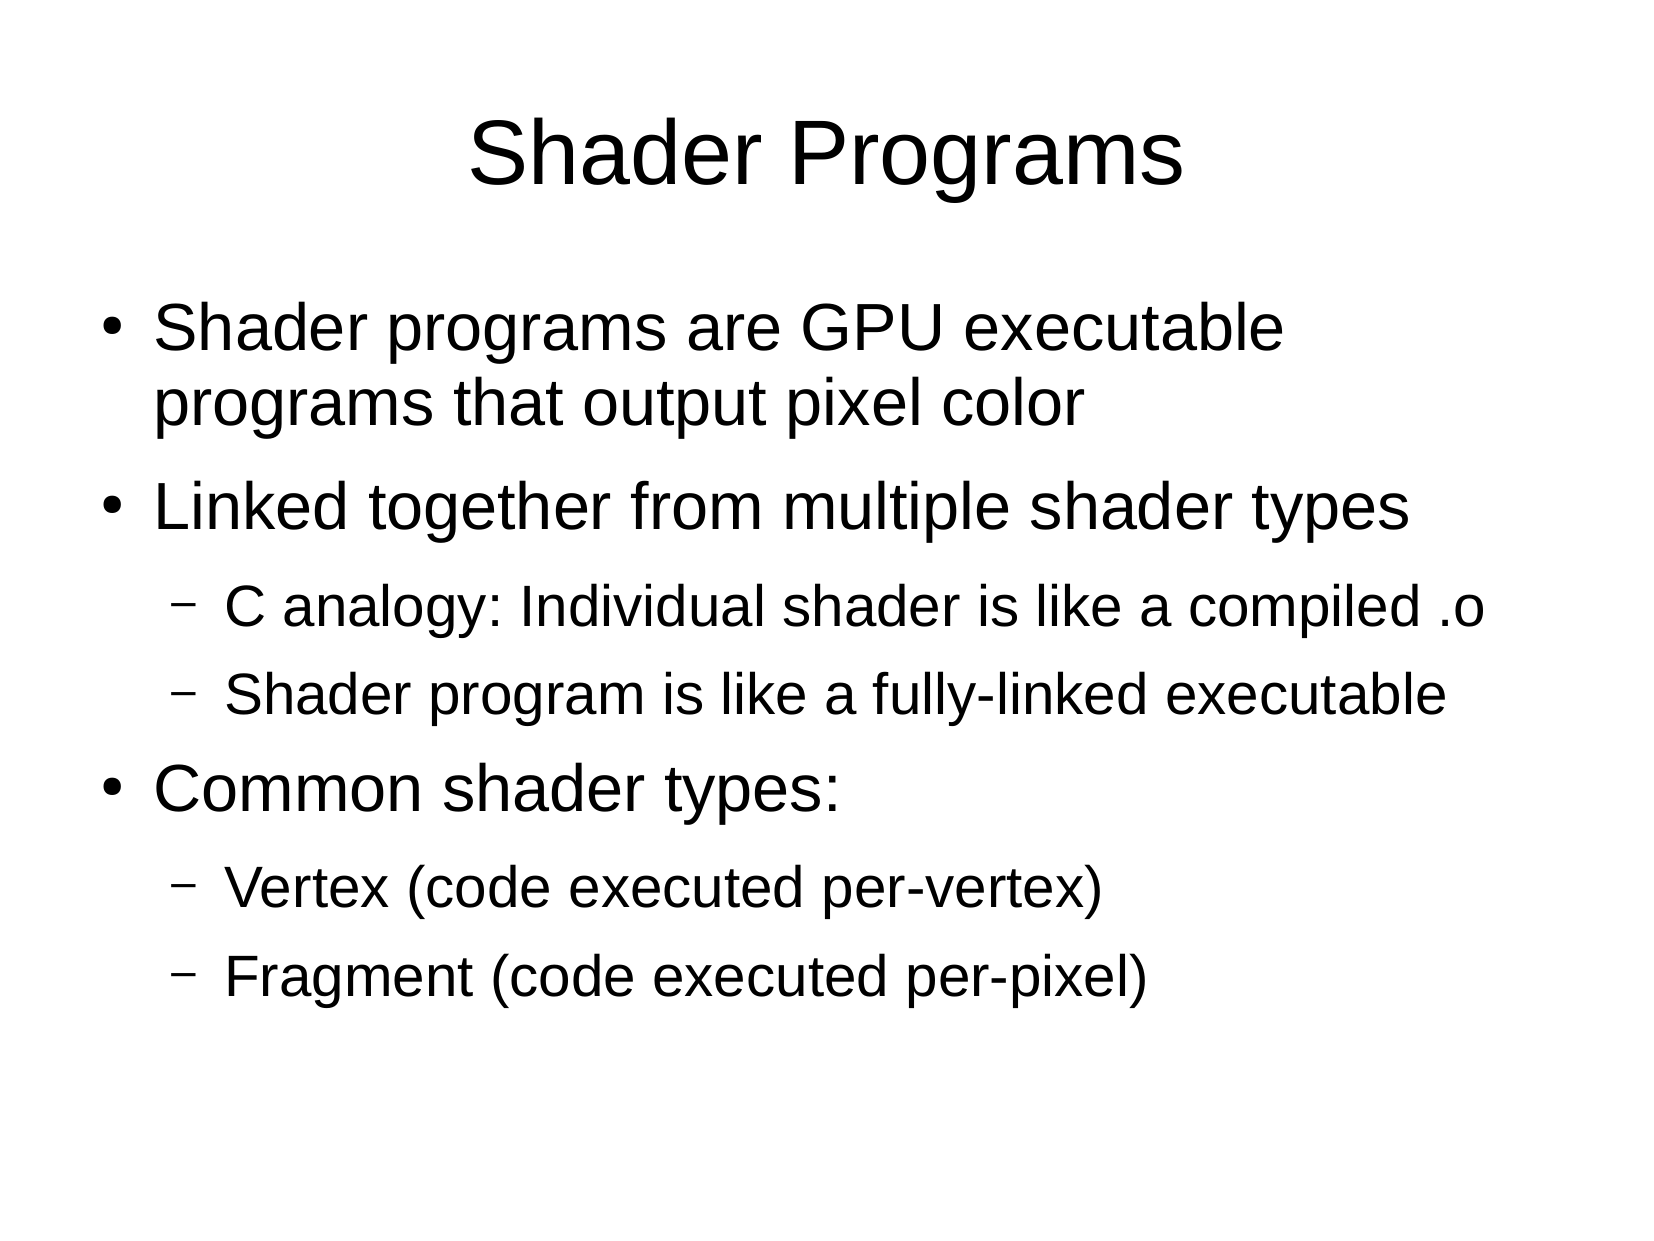

# Shader Programs
Shader programs are GPU executable programs that output pixel color
Linked together from multiple shader types
C analogy: Individual shader is like a compiled .o
Shader program is like a fully-linked executable
Common shader types:
Vertex (code executed per-vertex)
Fragment (code executed per-pixel)